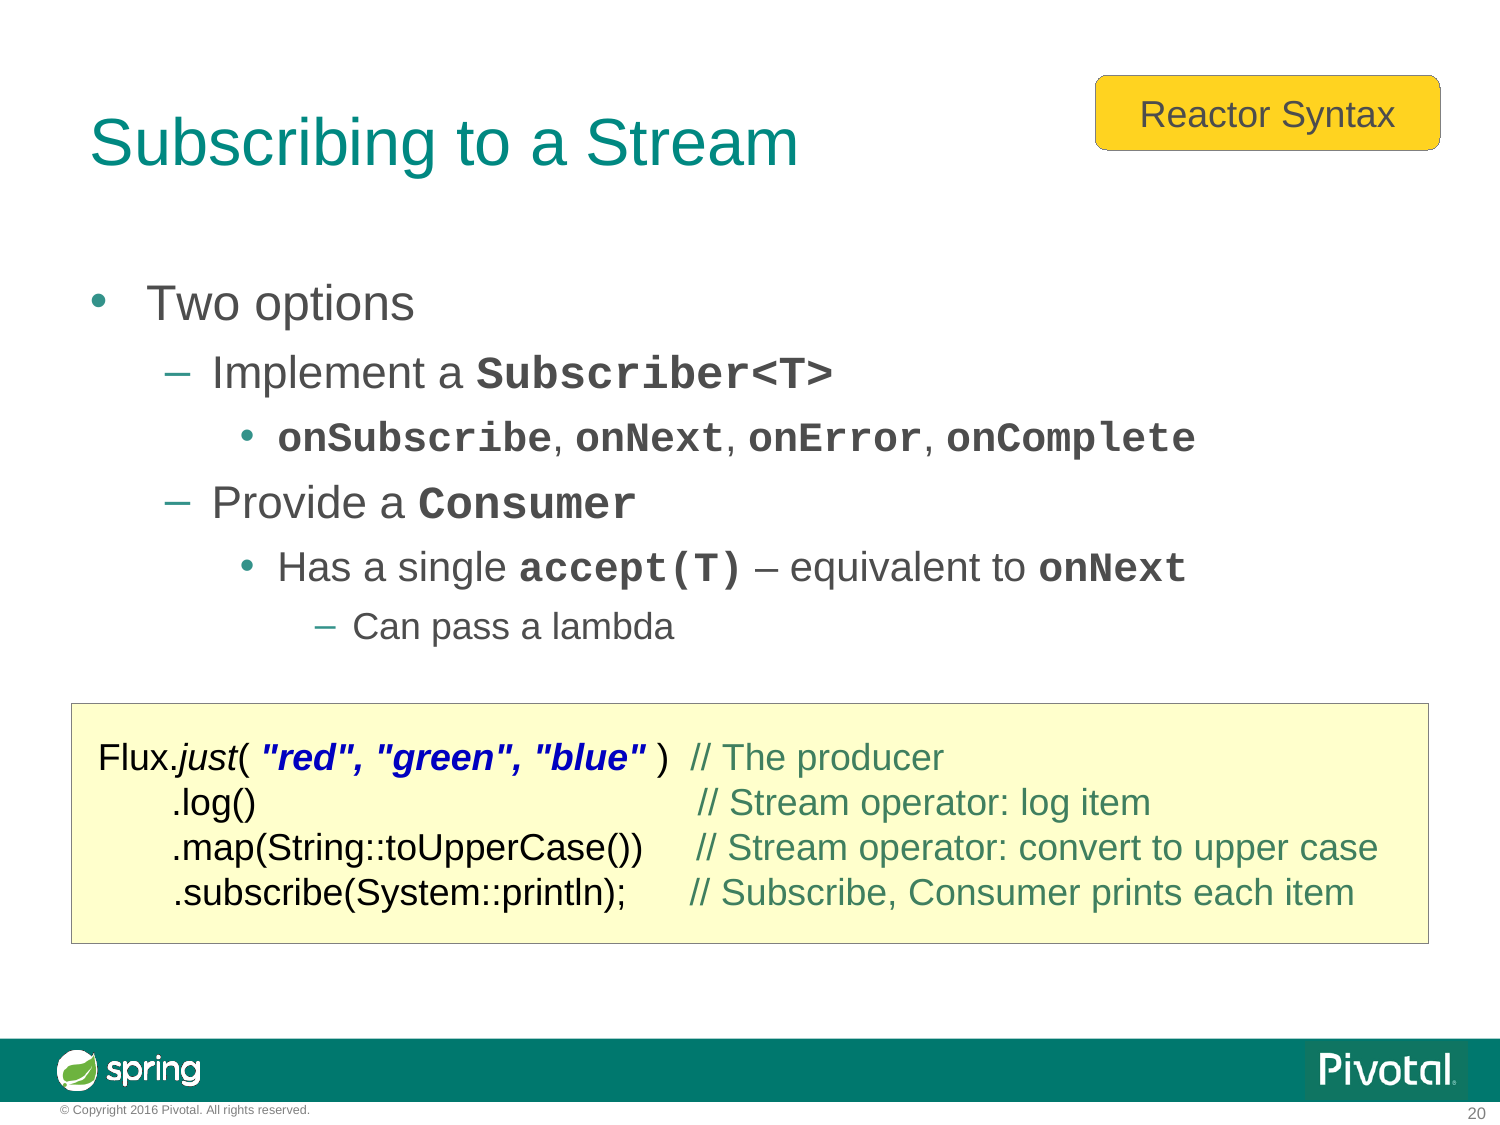

# Subscribing to a Stream
Reactor Syntax
Two options
Implement a Subscriber<T>
onSubscribe, onNext, onError, onComplete
Provide a Consumer
Has a single accept(T) – equivalent to onNext
Can pass a lambda
Flux.just( "red", "green", "blue" ) // The producer
 .log() // Stream operator: log item
 .map(String::toUpperCase()) // Stream operator: convert to upper case
	.subscribe(System::println); // Subscribe, Consumer prints each item